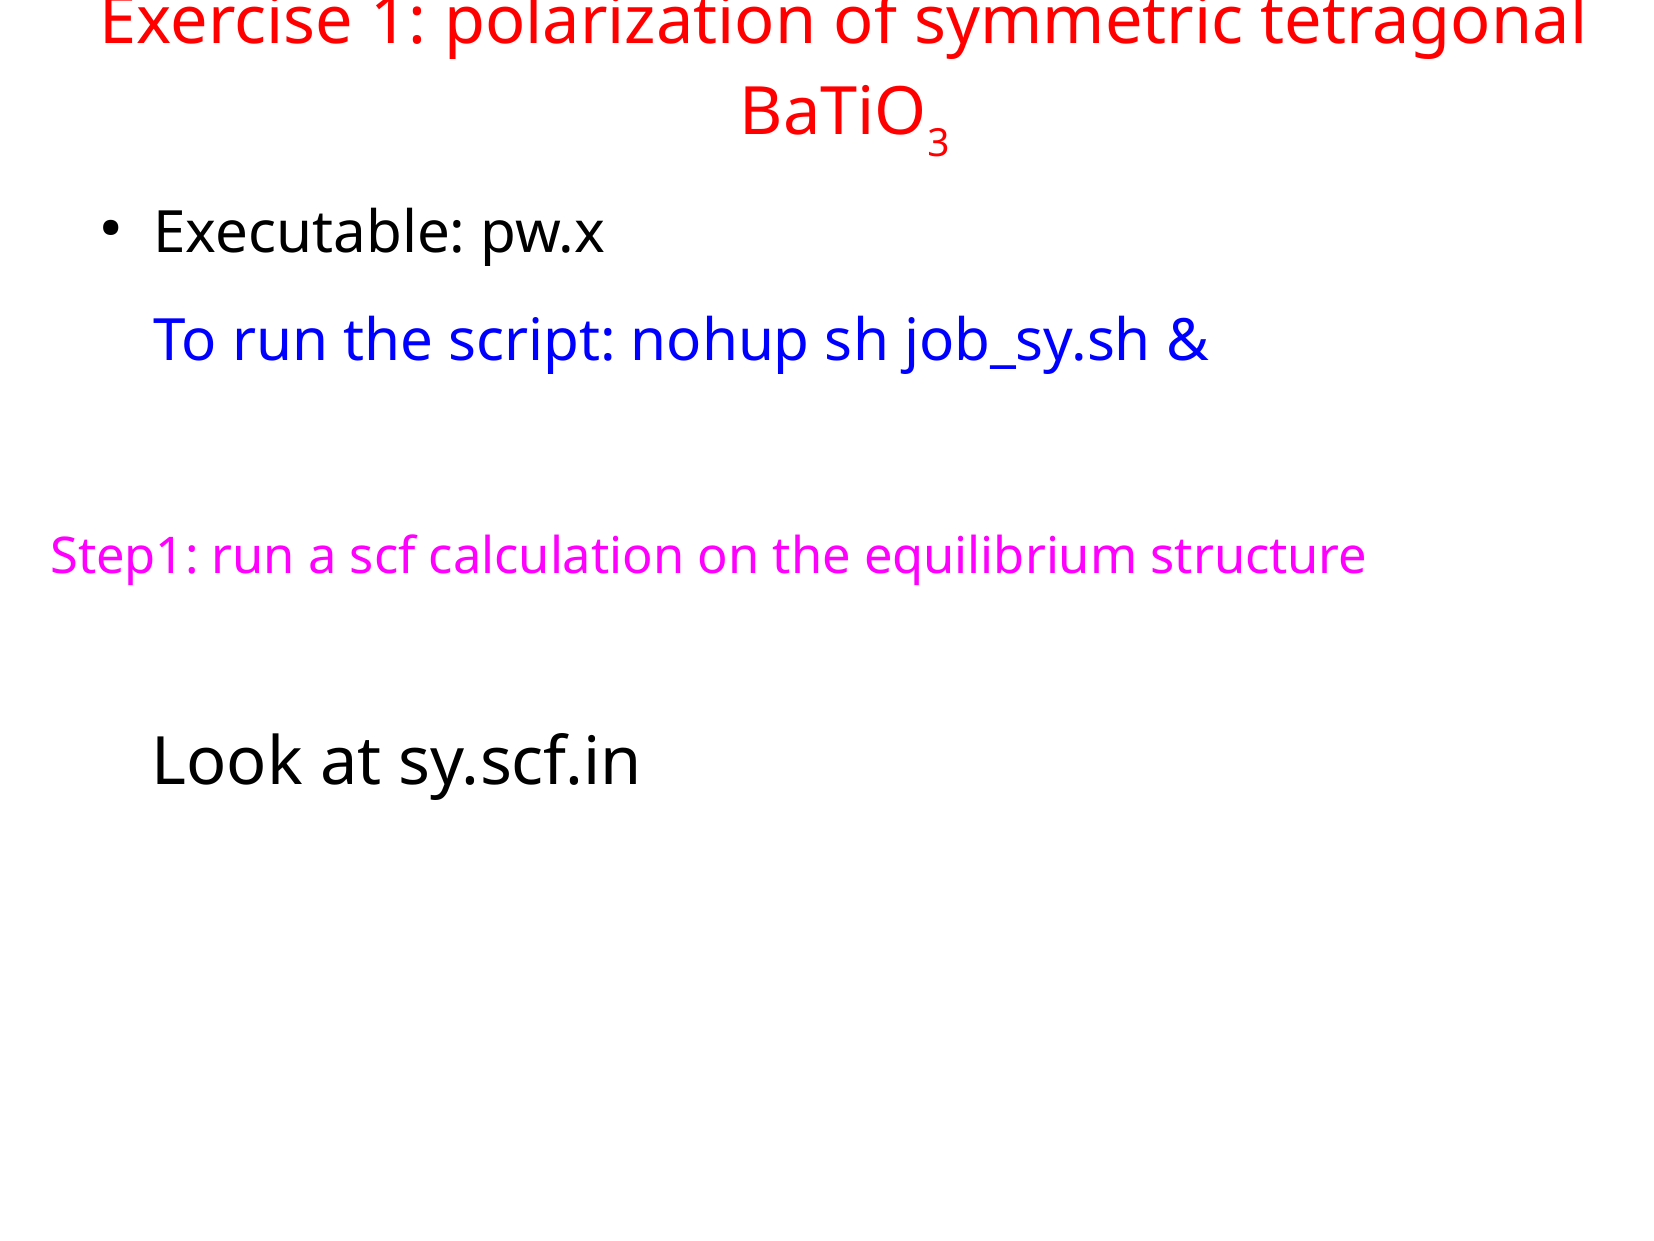

# Exercise 1: polarization of symmetric tetragonal BaTiO3
Executable: pw.x
To run the script: nohup sh job_sy.sh &
Step1: run a scf calculation on the equilibrium structure
Look at sy.scf.in